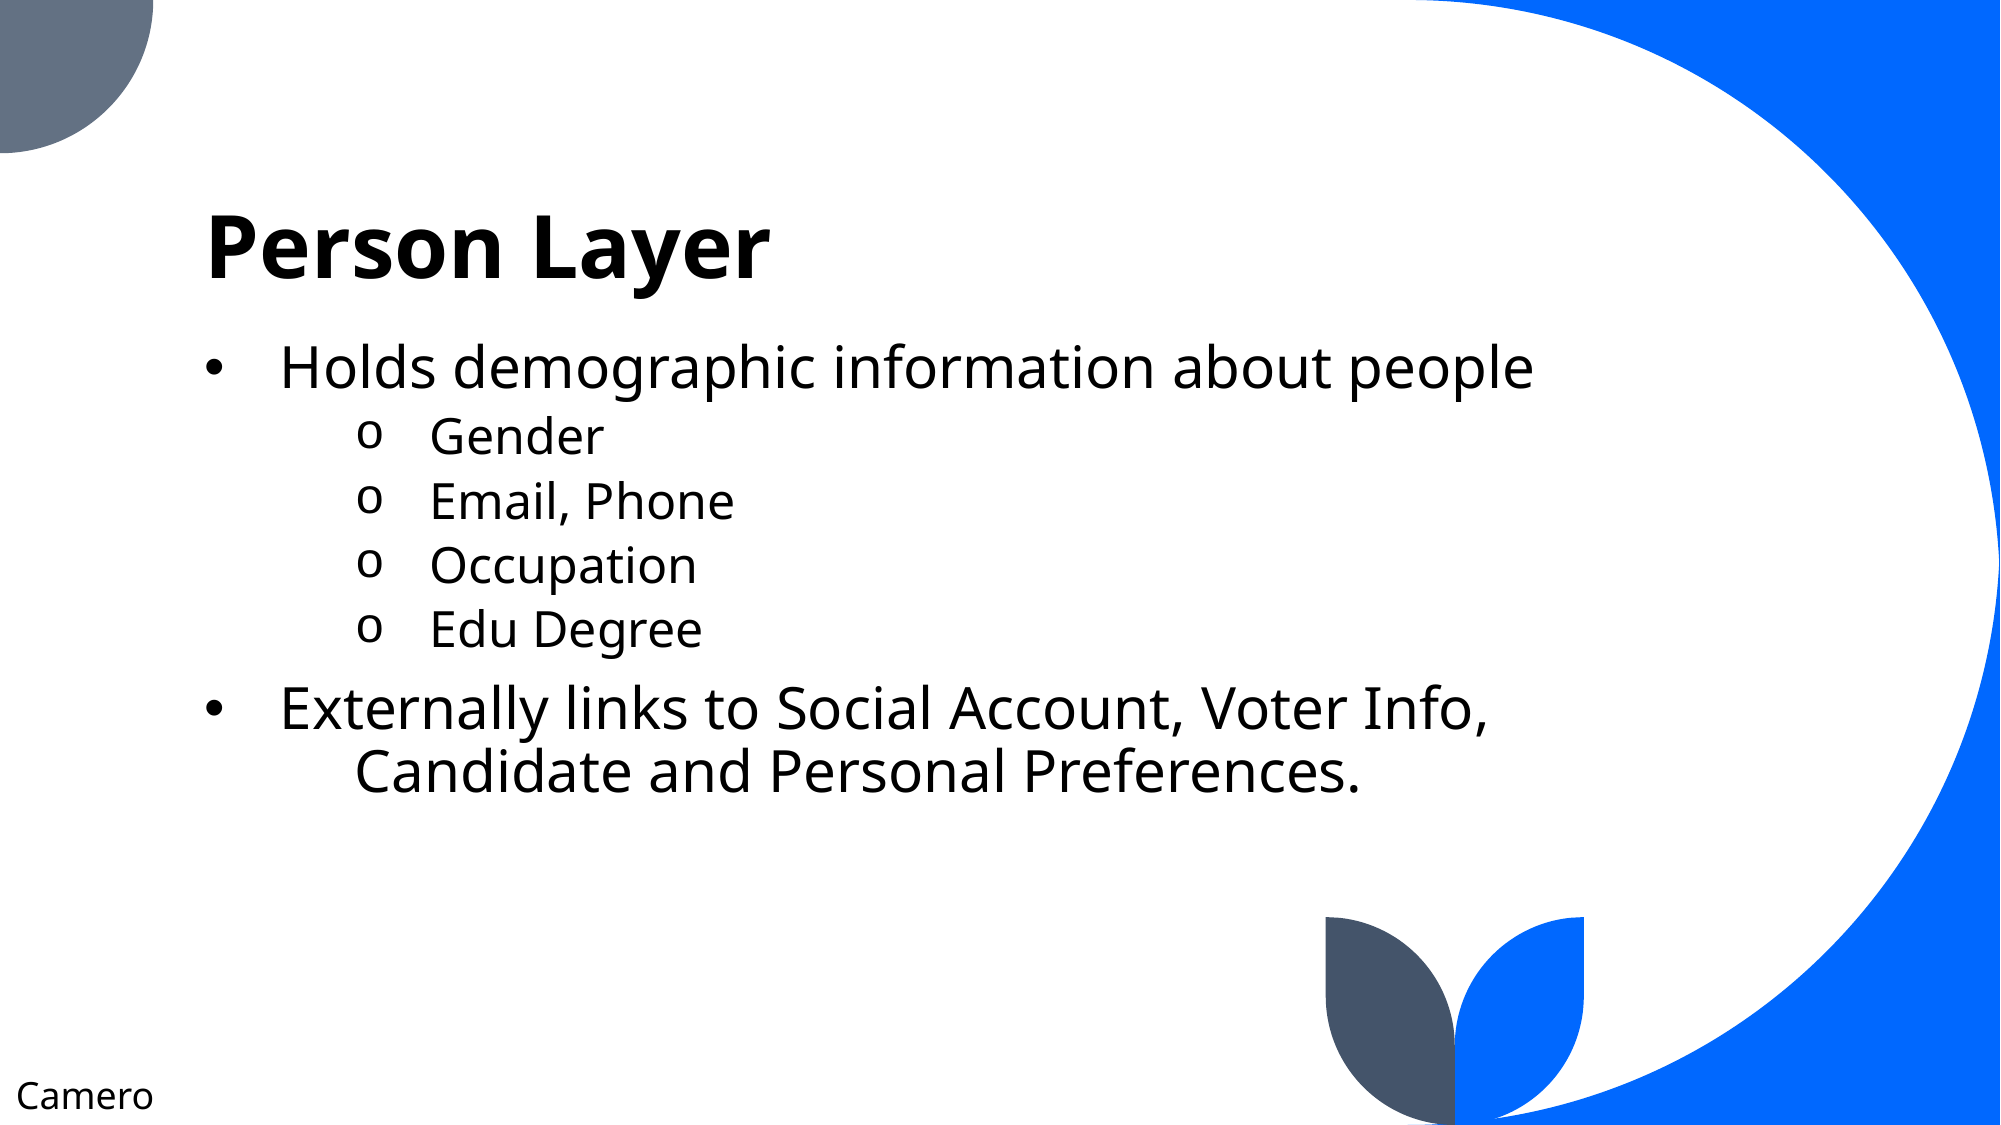

# Person Layer
Holds demographic information about people
Gender
Email, Phone
Occupation
Edu Degree
Externally links to Social Account, Voter Info, Candidate and Personal Preferences.
Cameron